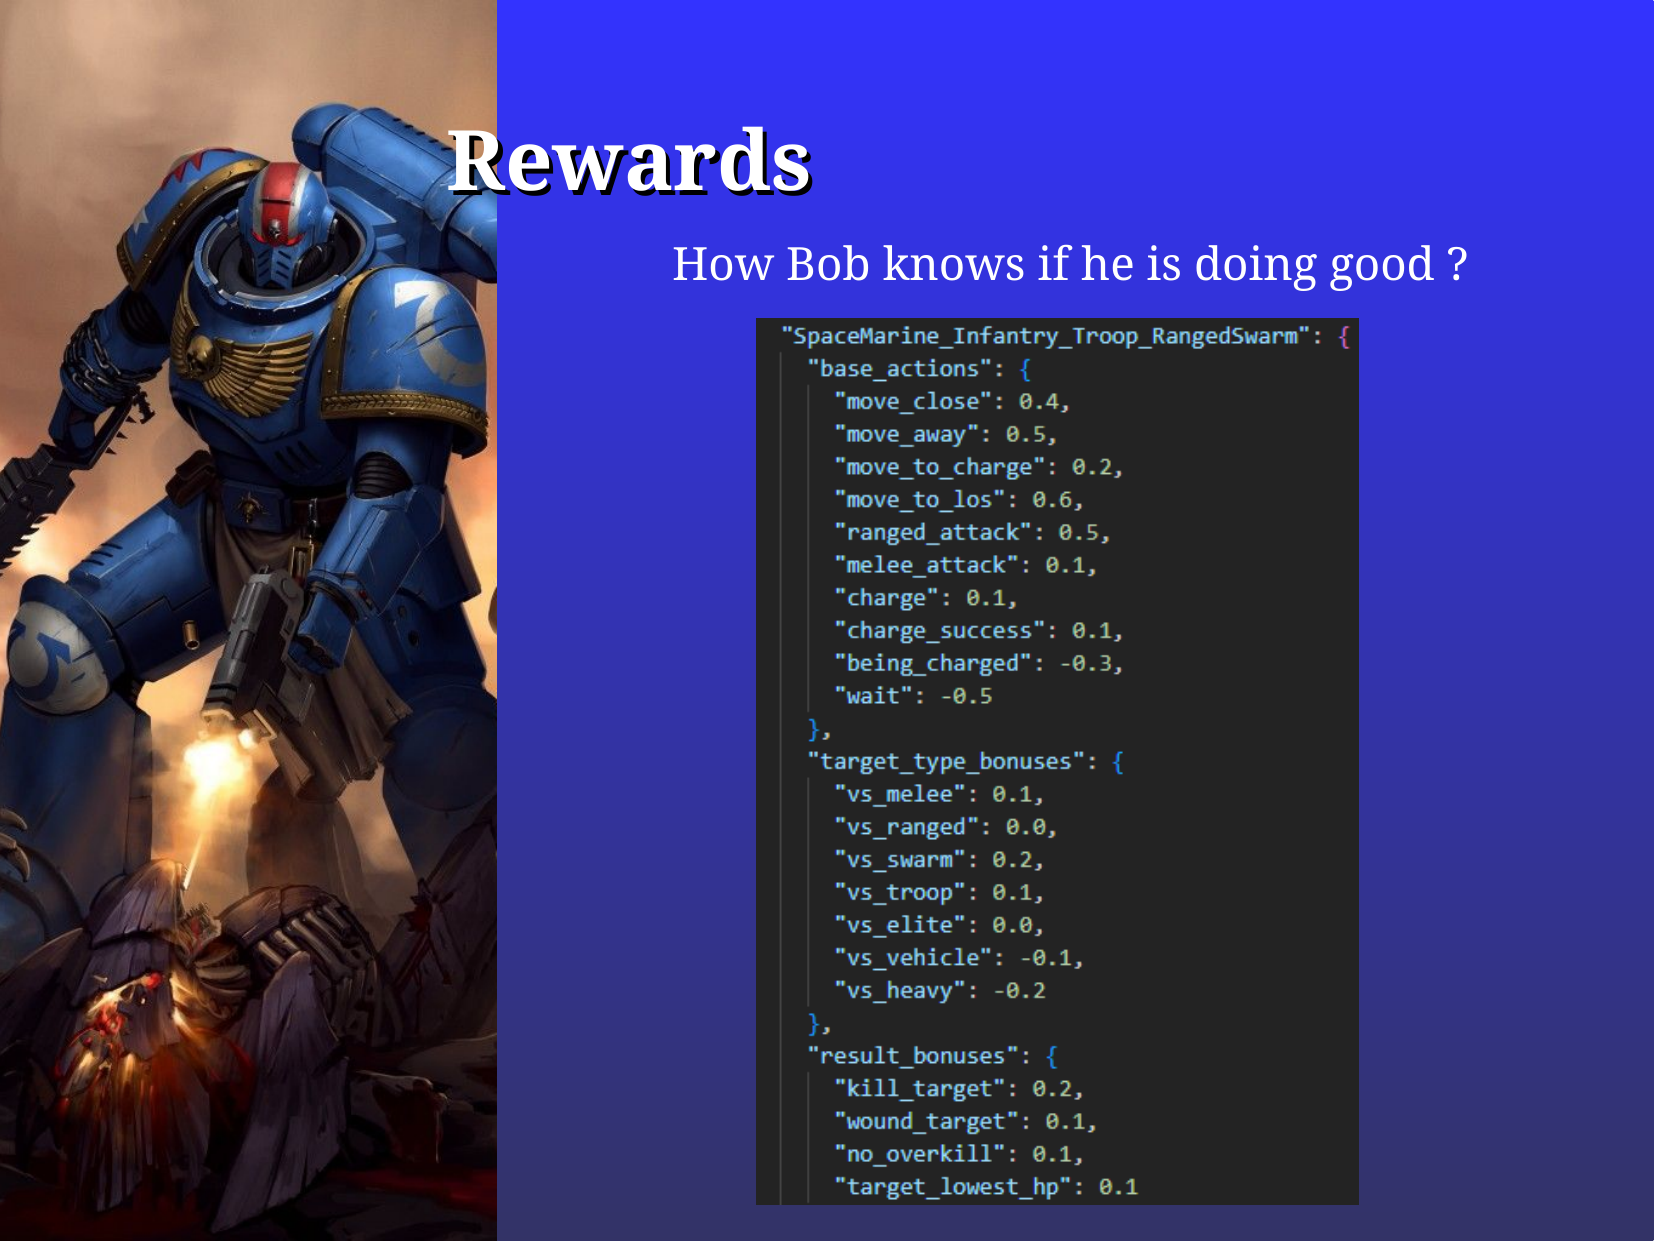

Rewards
How Bob knows if he is doing good ?